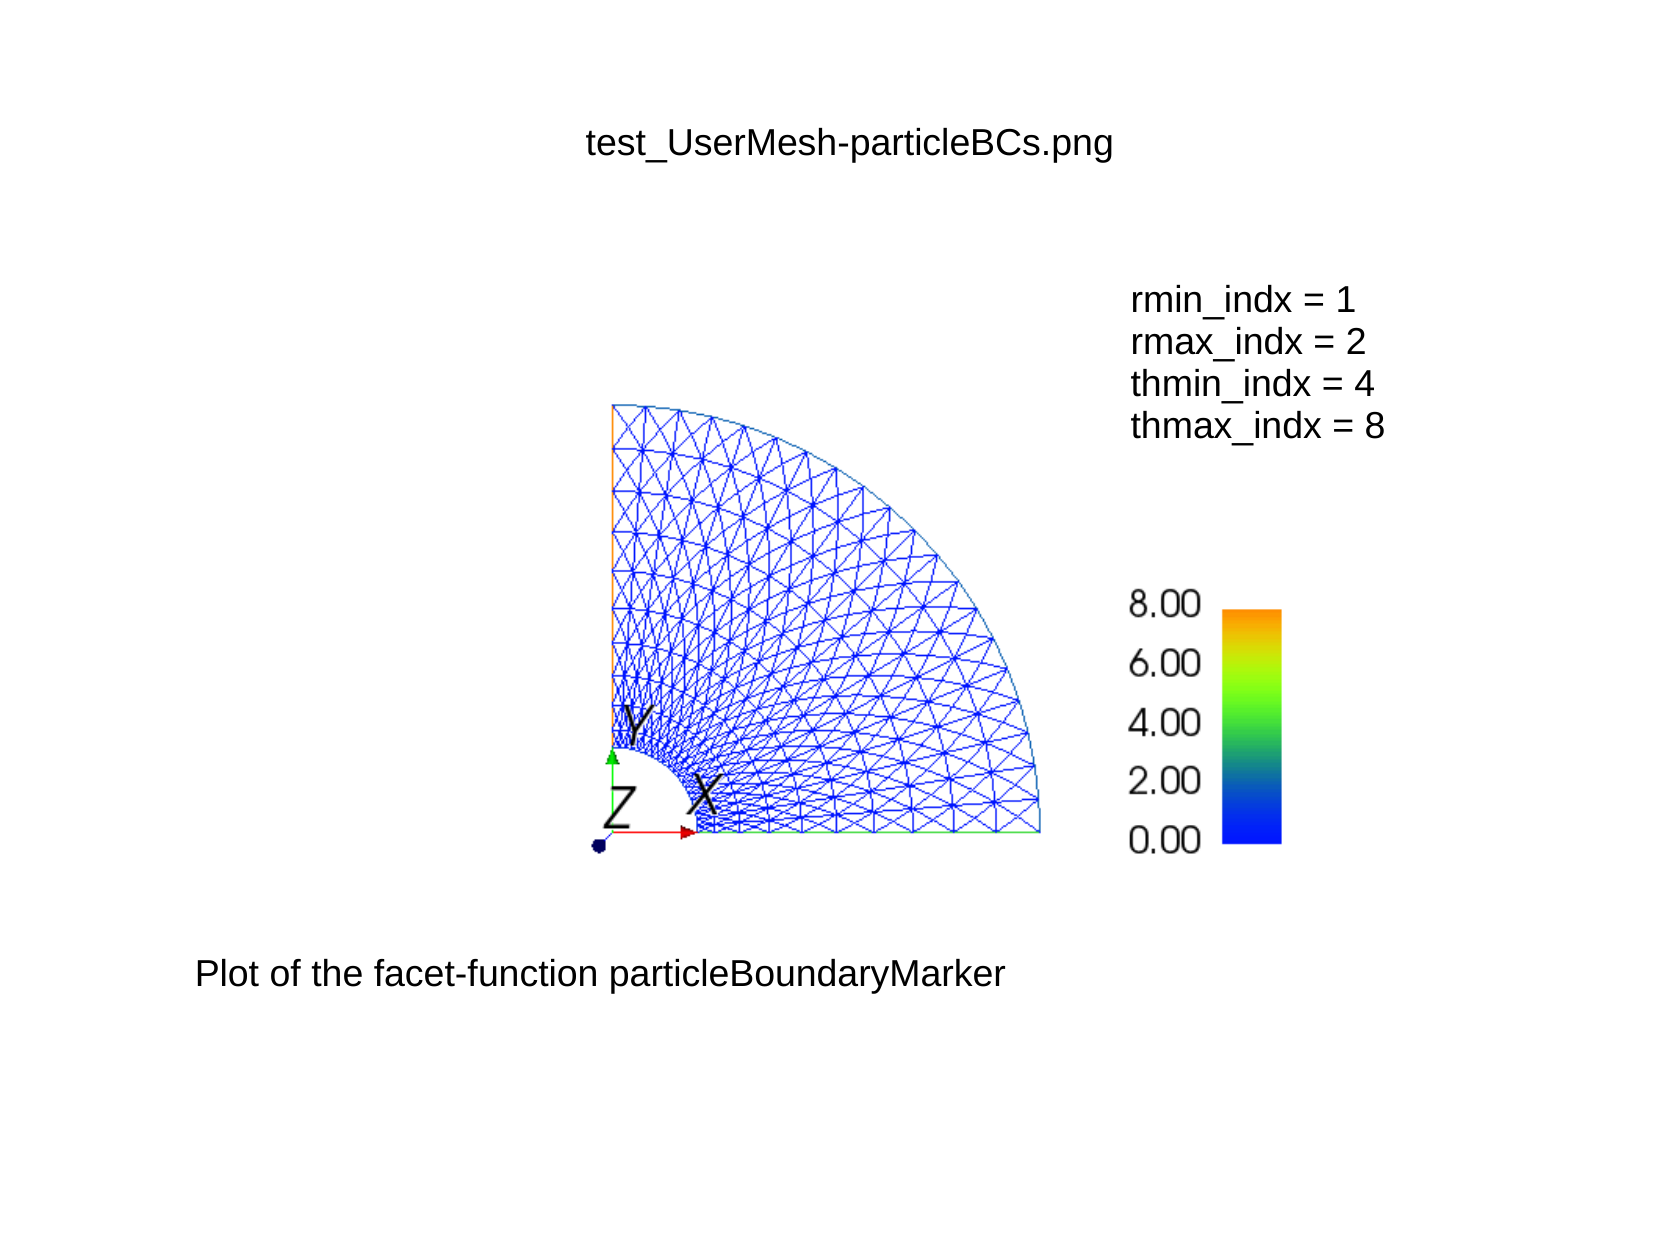

test_UserMesh-particleBCs.png
 rmin_indx = 1
 rmax_indx = 2
 thmin_indx = 4
 thmax_indx = 8
Plot of the facet-function particleBoundaryMarker